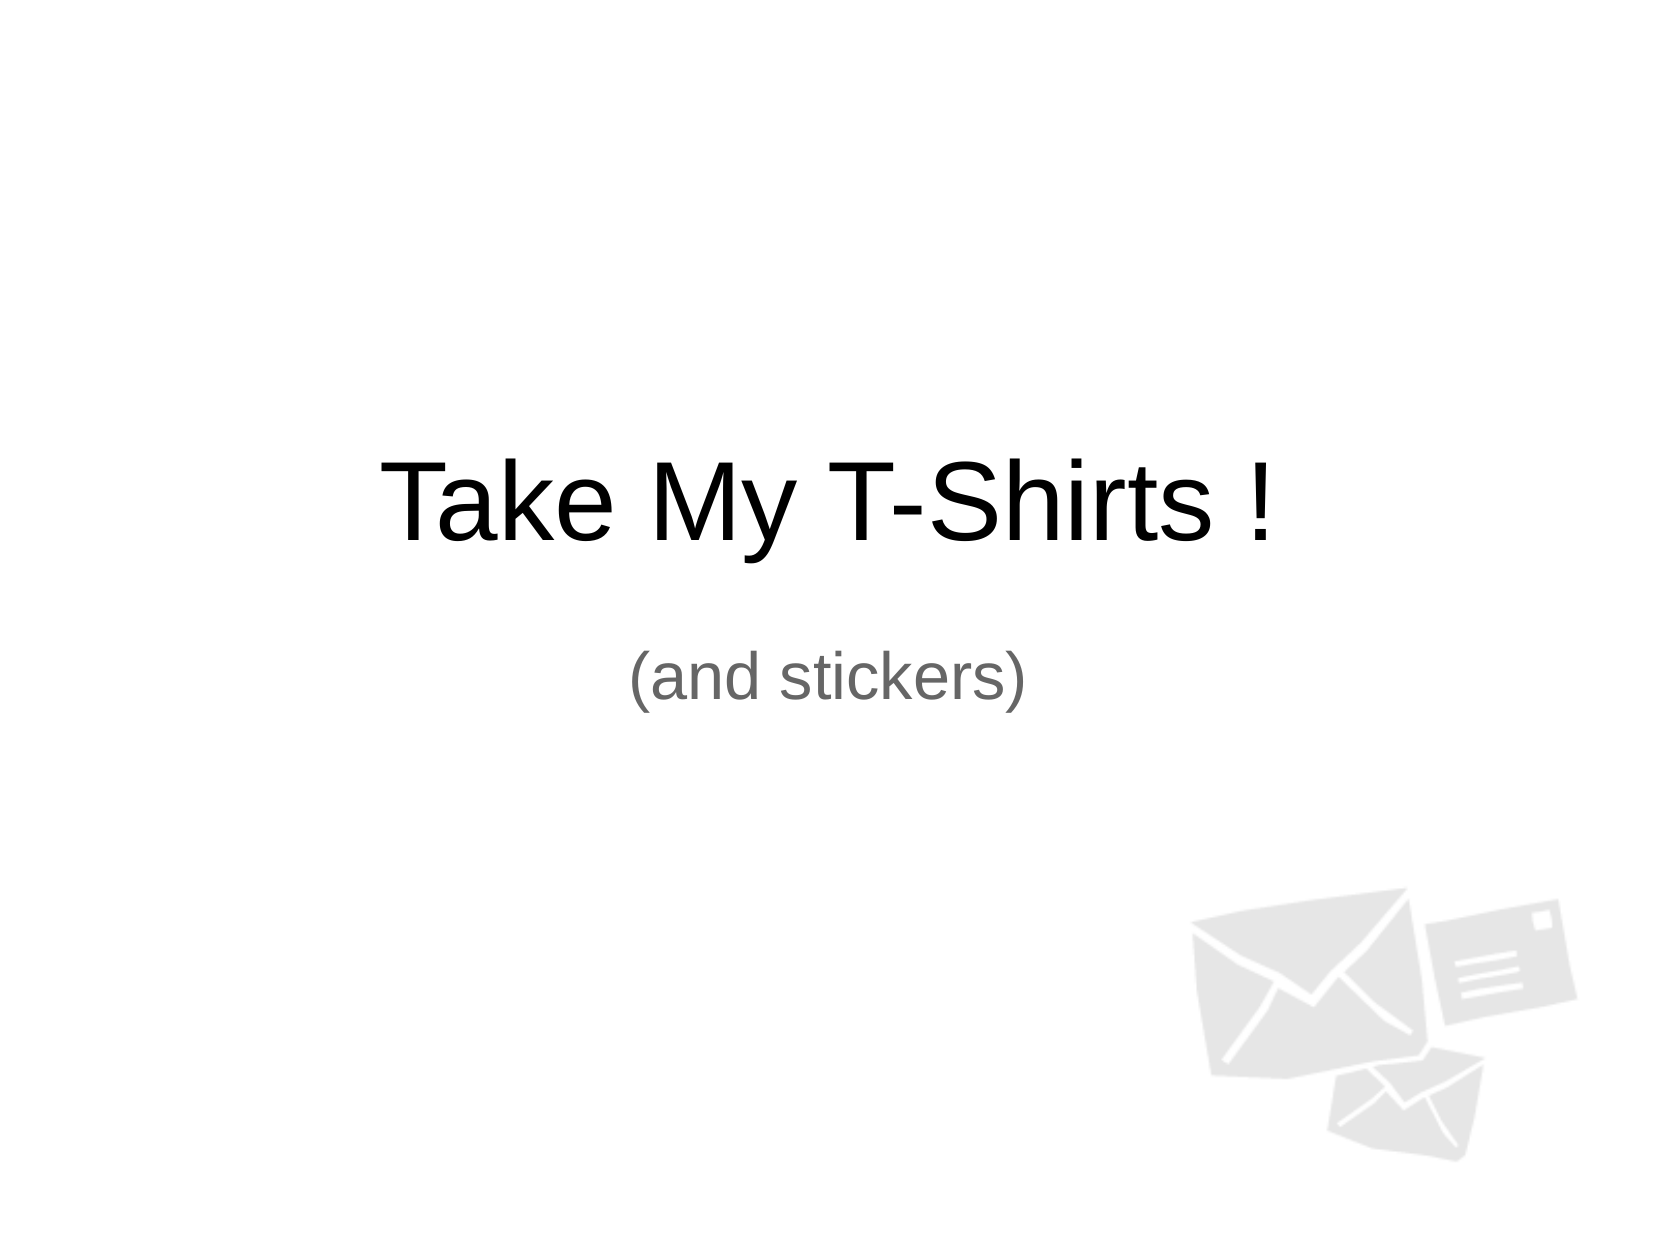

# Take My T-Shirts !
(and stickers)